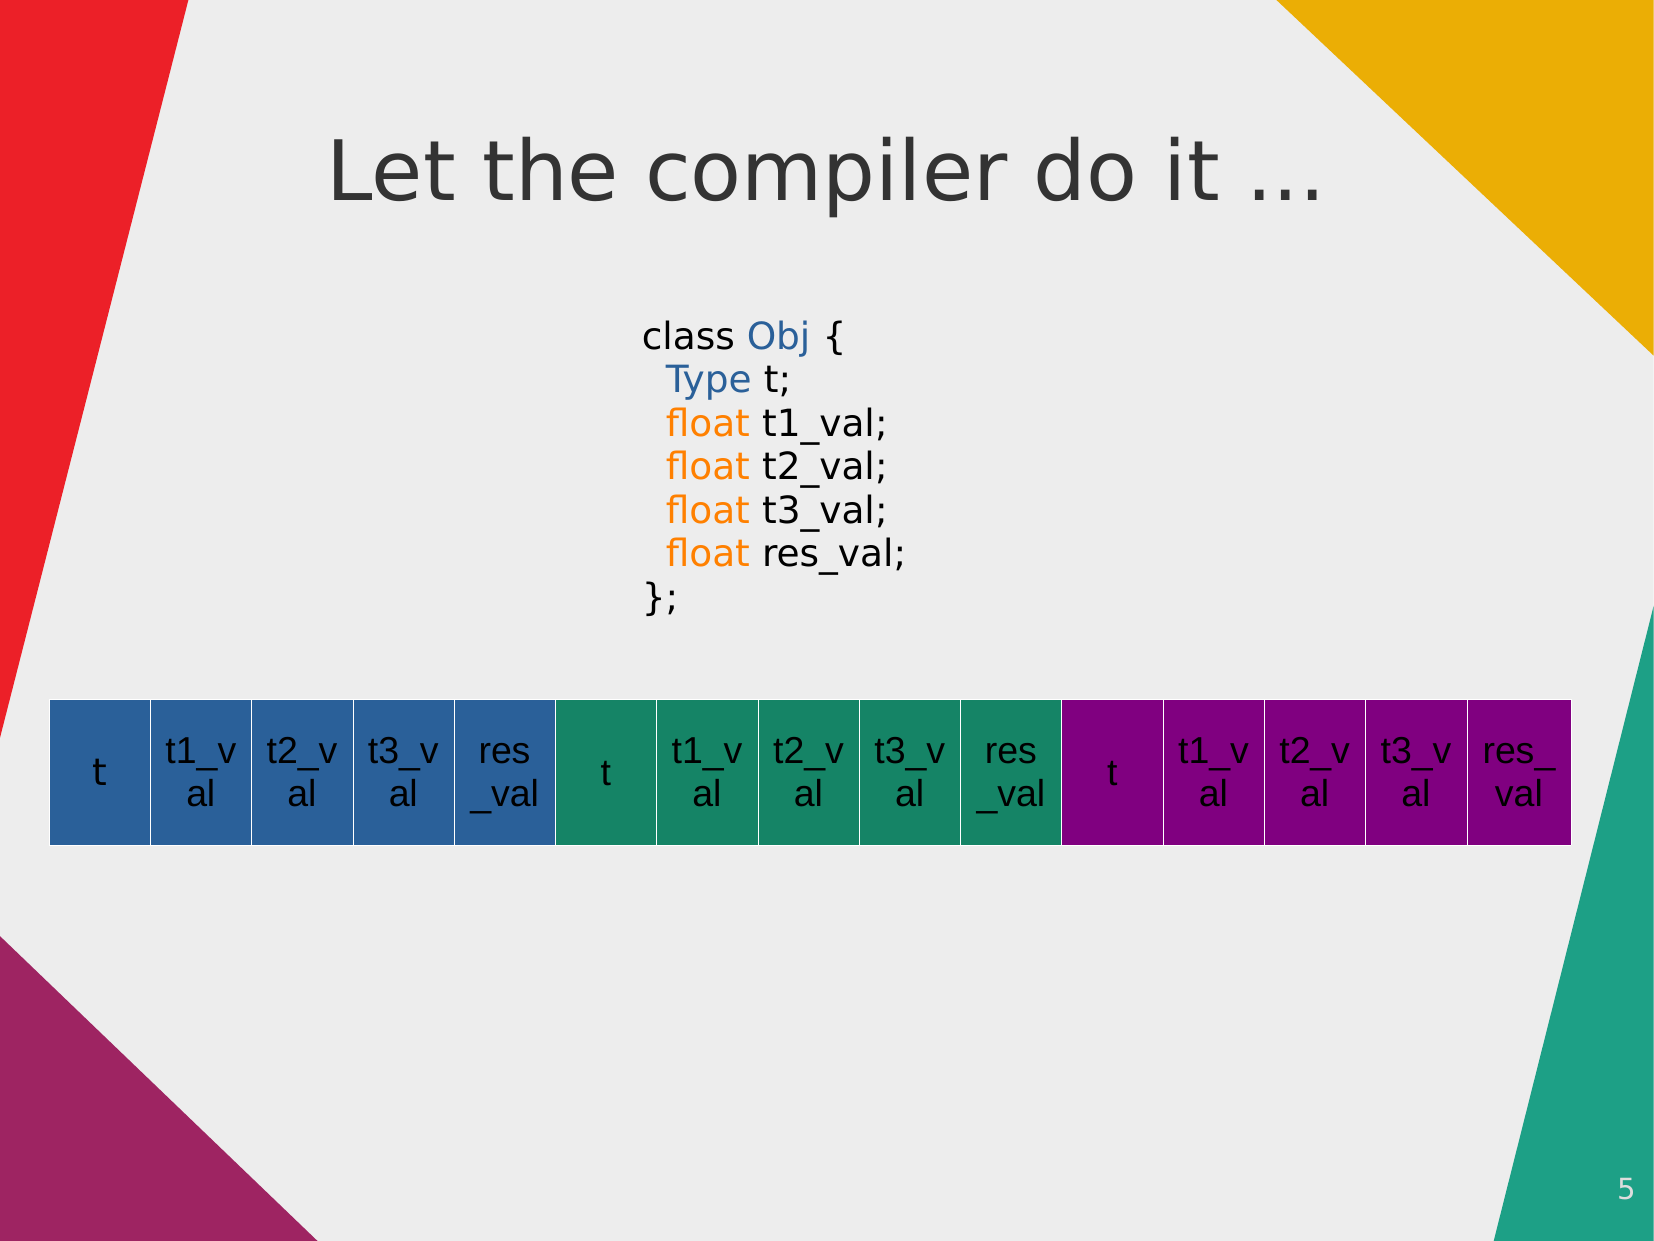

# Let the compiler do it ...
class Obj {
 Type t;
 float t1_val;
 float t2_val;
 float t3_val;
 float res_val;
};
| t | t1\_val | t2\_val | t3\_val | res\_val | t | t1\_val | t2\_val | t3\_val | res\_val | t | t1\_val | t2\_val | t3\_val | res\_val |
| --- | --- | --- | --- | --- | --- | --- | --- | --- | --- | --- | --- | --- | --- | --- |
5